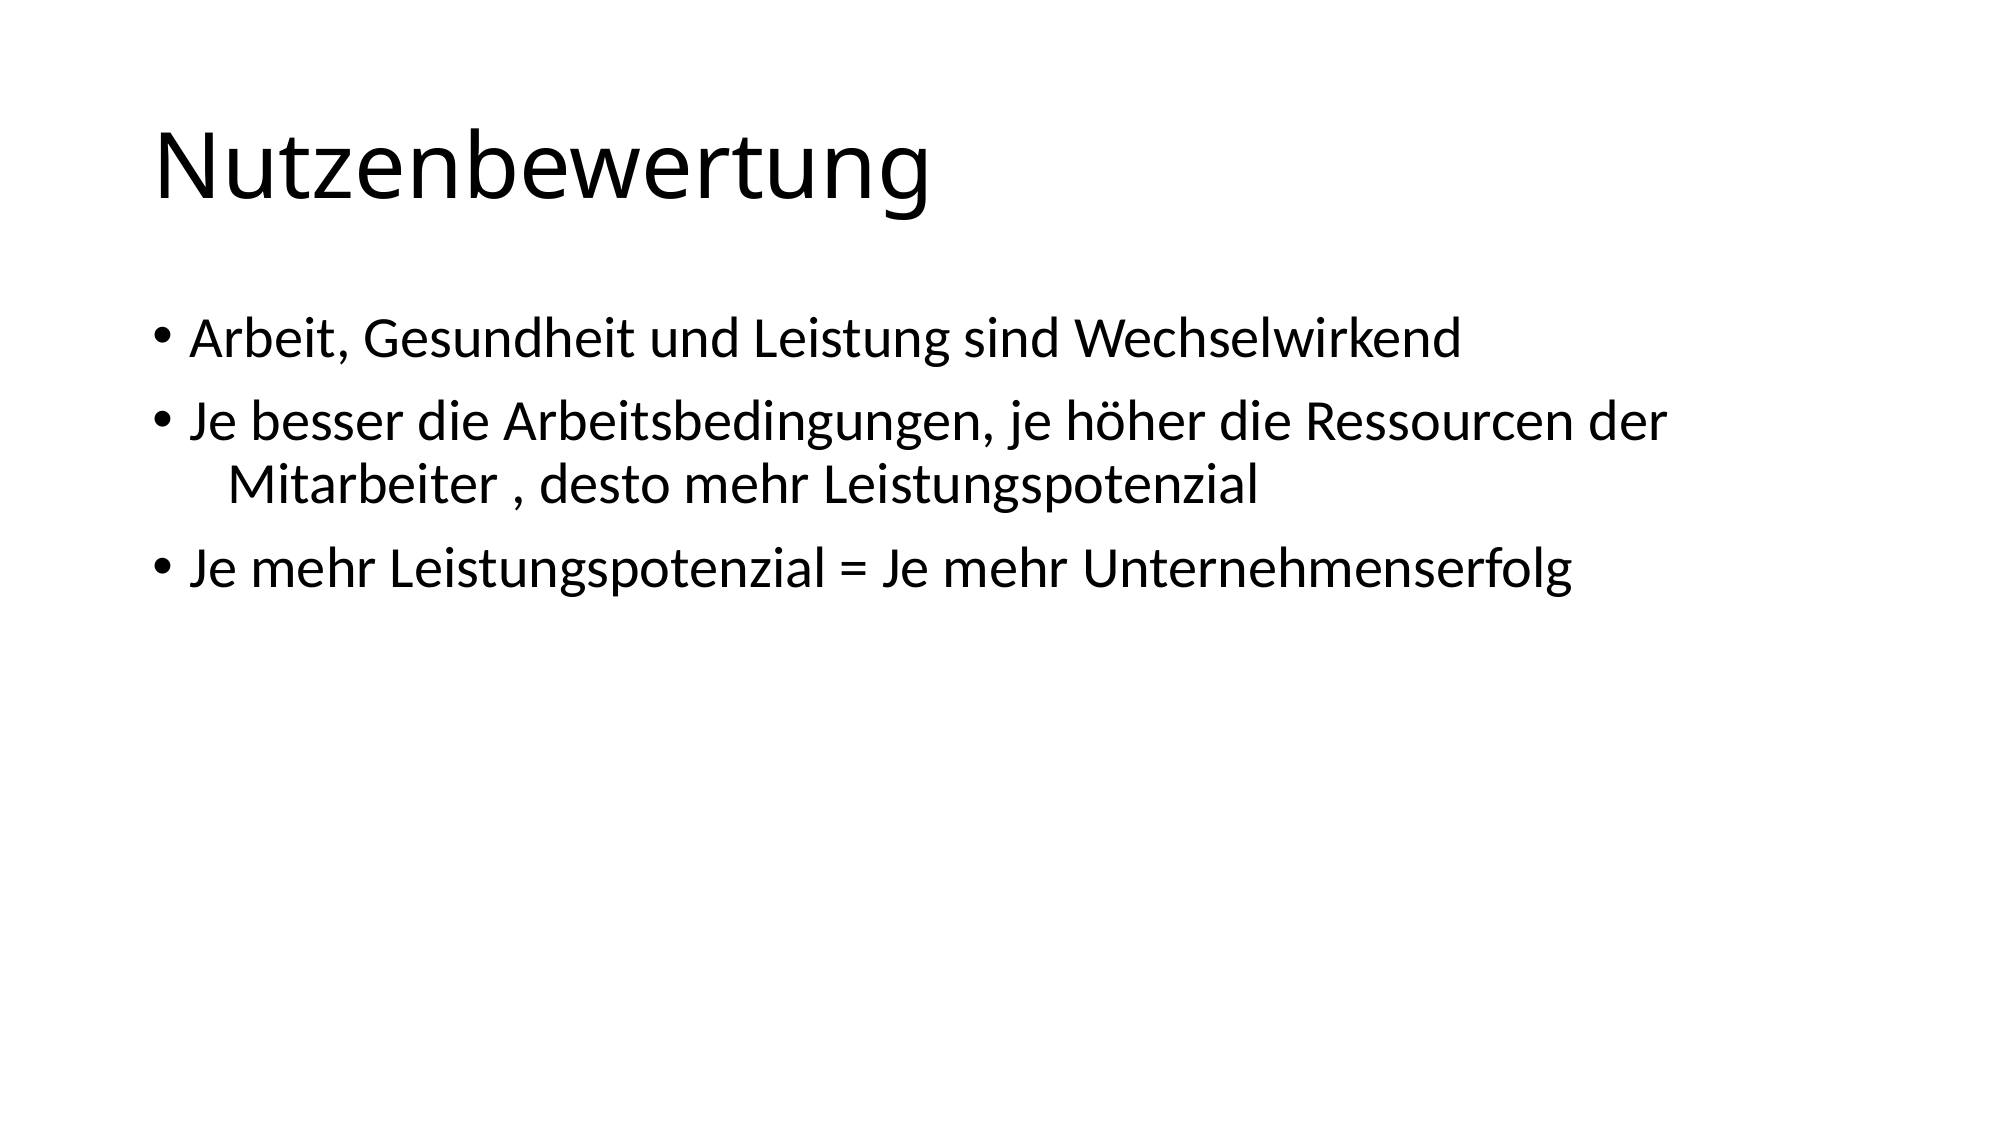

# Nutzenbewertung
Arbeit, Gesundheit und Leistung sind Wechselwirkend
Je besser die Arbeitsbedingungen, je höher die Ressourcen der Mitarbeiter , desto mehr Leistungspotenzial
Je mehr Leistungspotenzial = Je mehr Unternehmenserfolg